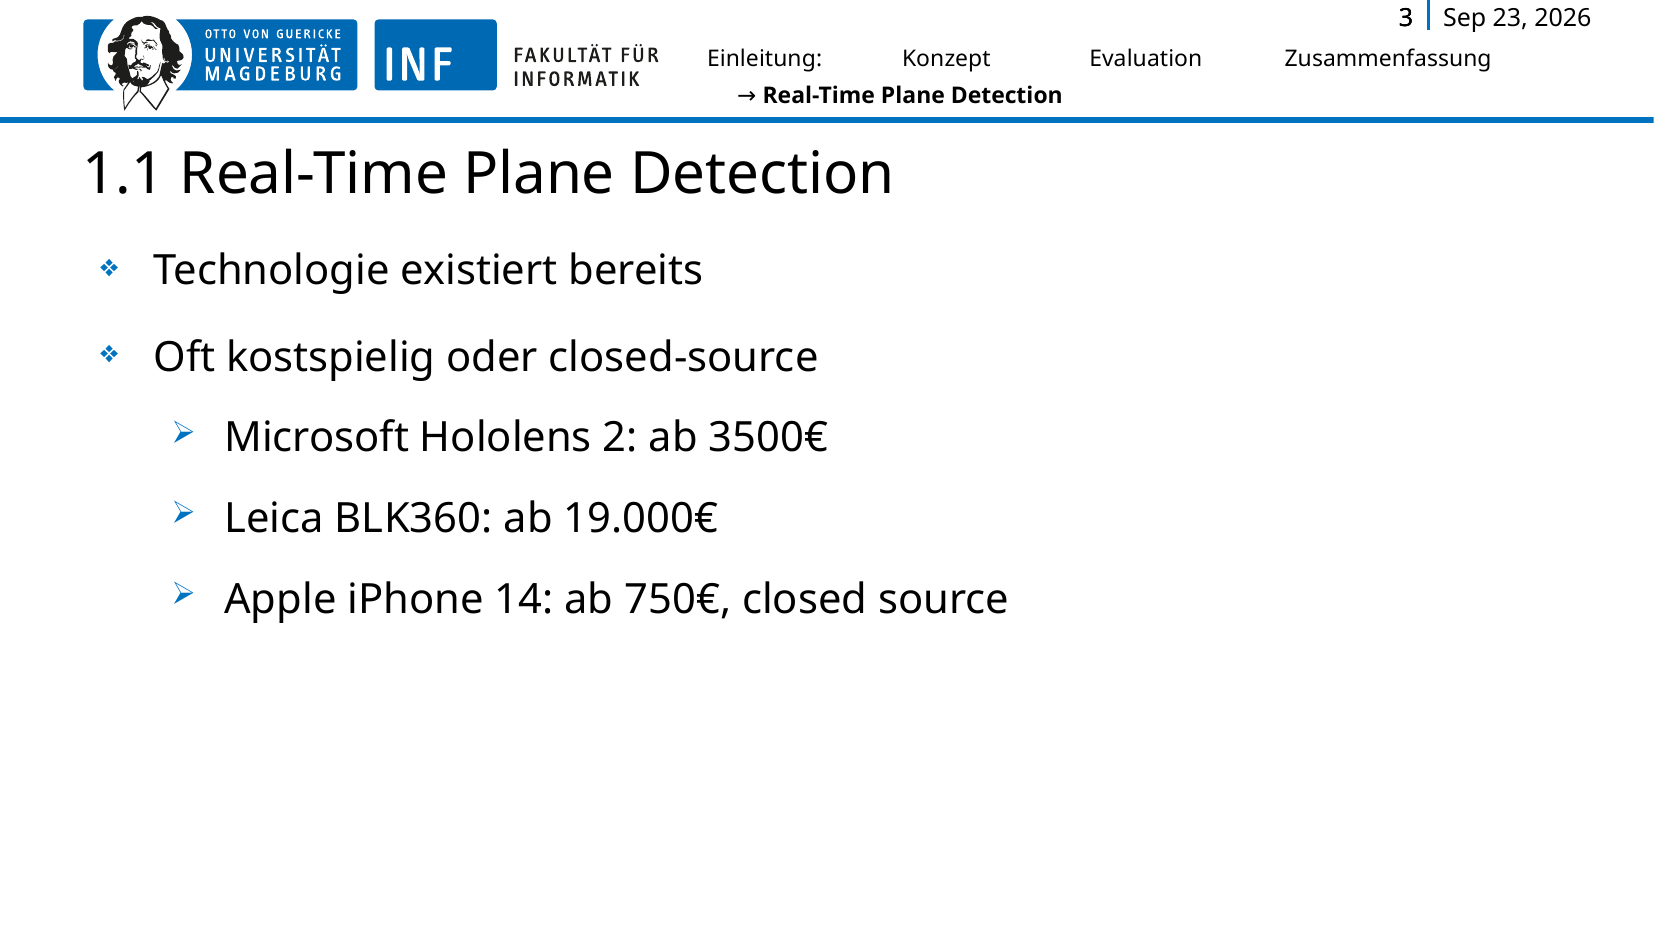

3
# 1.1 Real-Time Plane Detection
Technologie existiert bereits
Oft kostspielig oder closed-source
Microsoft Hololens 2: ab 3500€
Leica BLK360: ab 19.000€
Apple iPhone 14: ab 750€, closed source